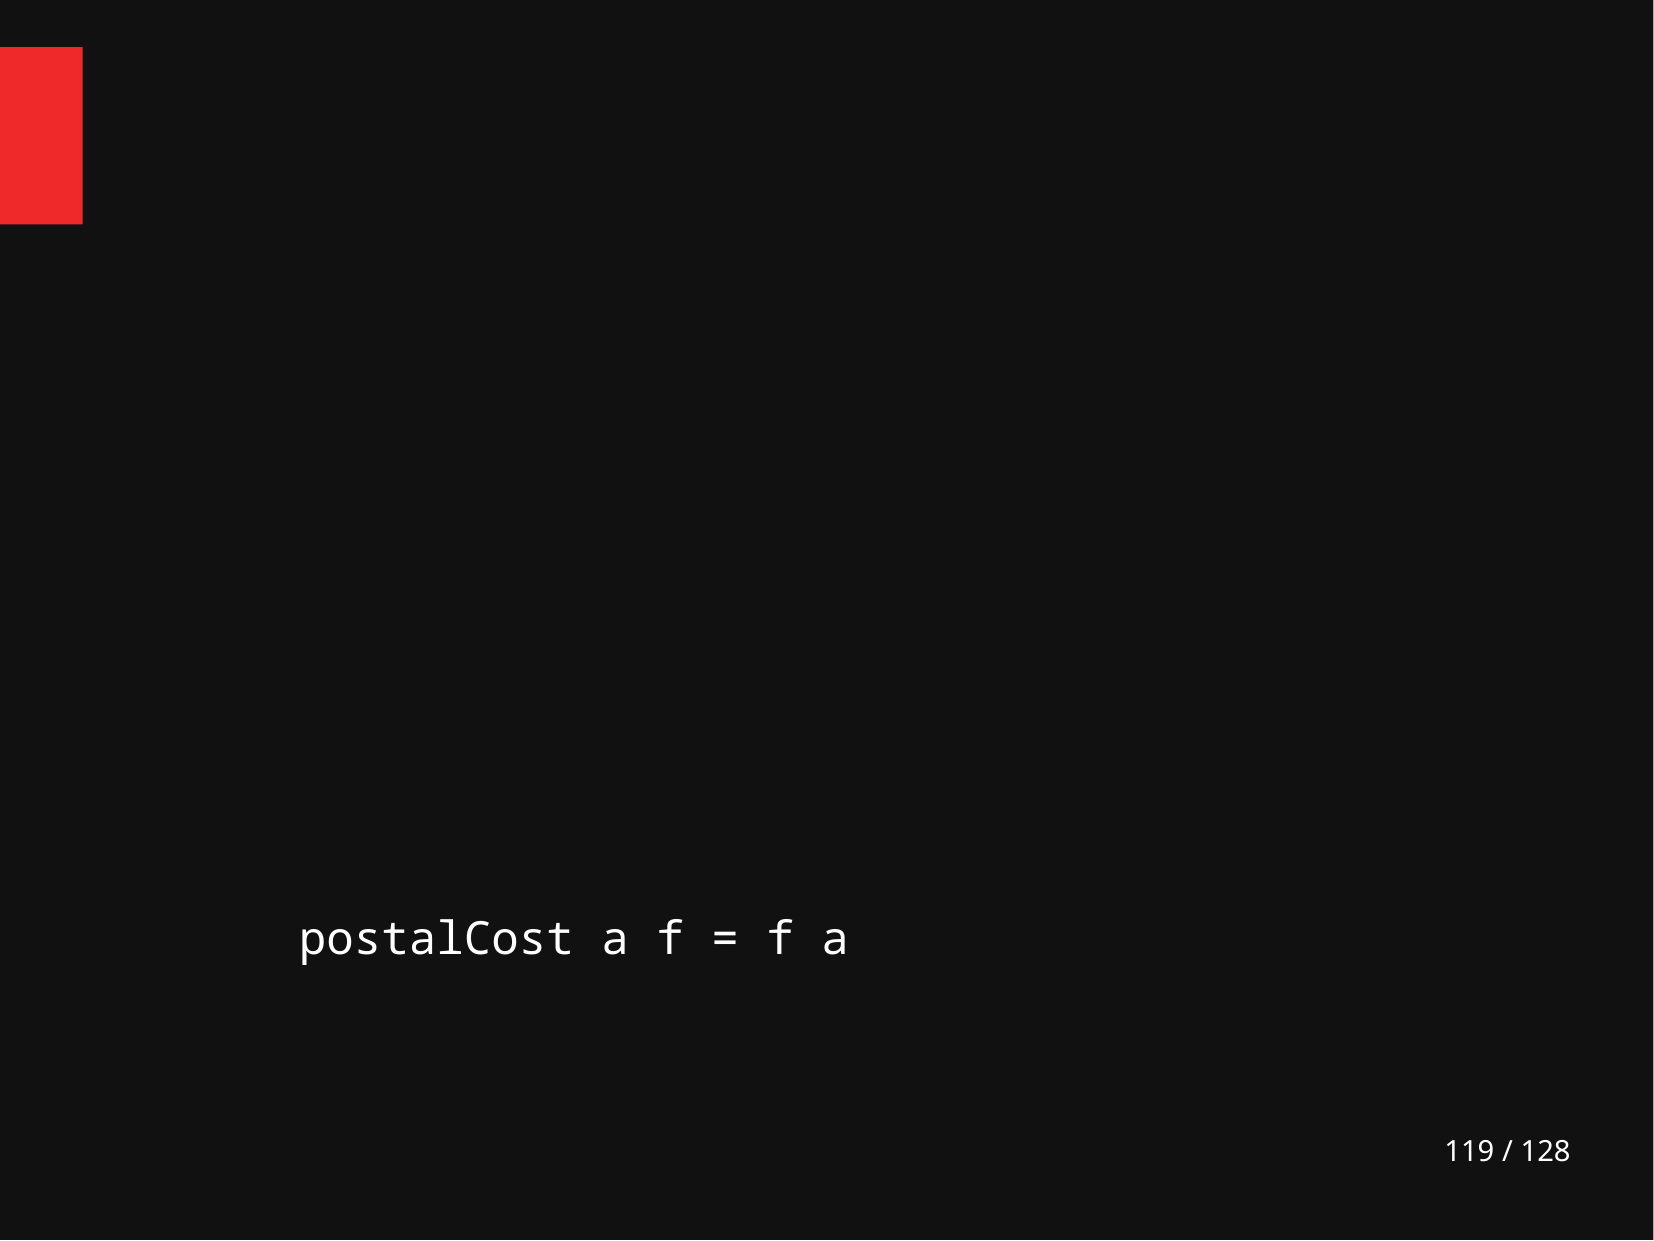

# postalCost a f = f a
119